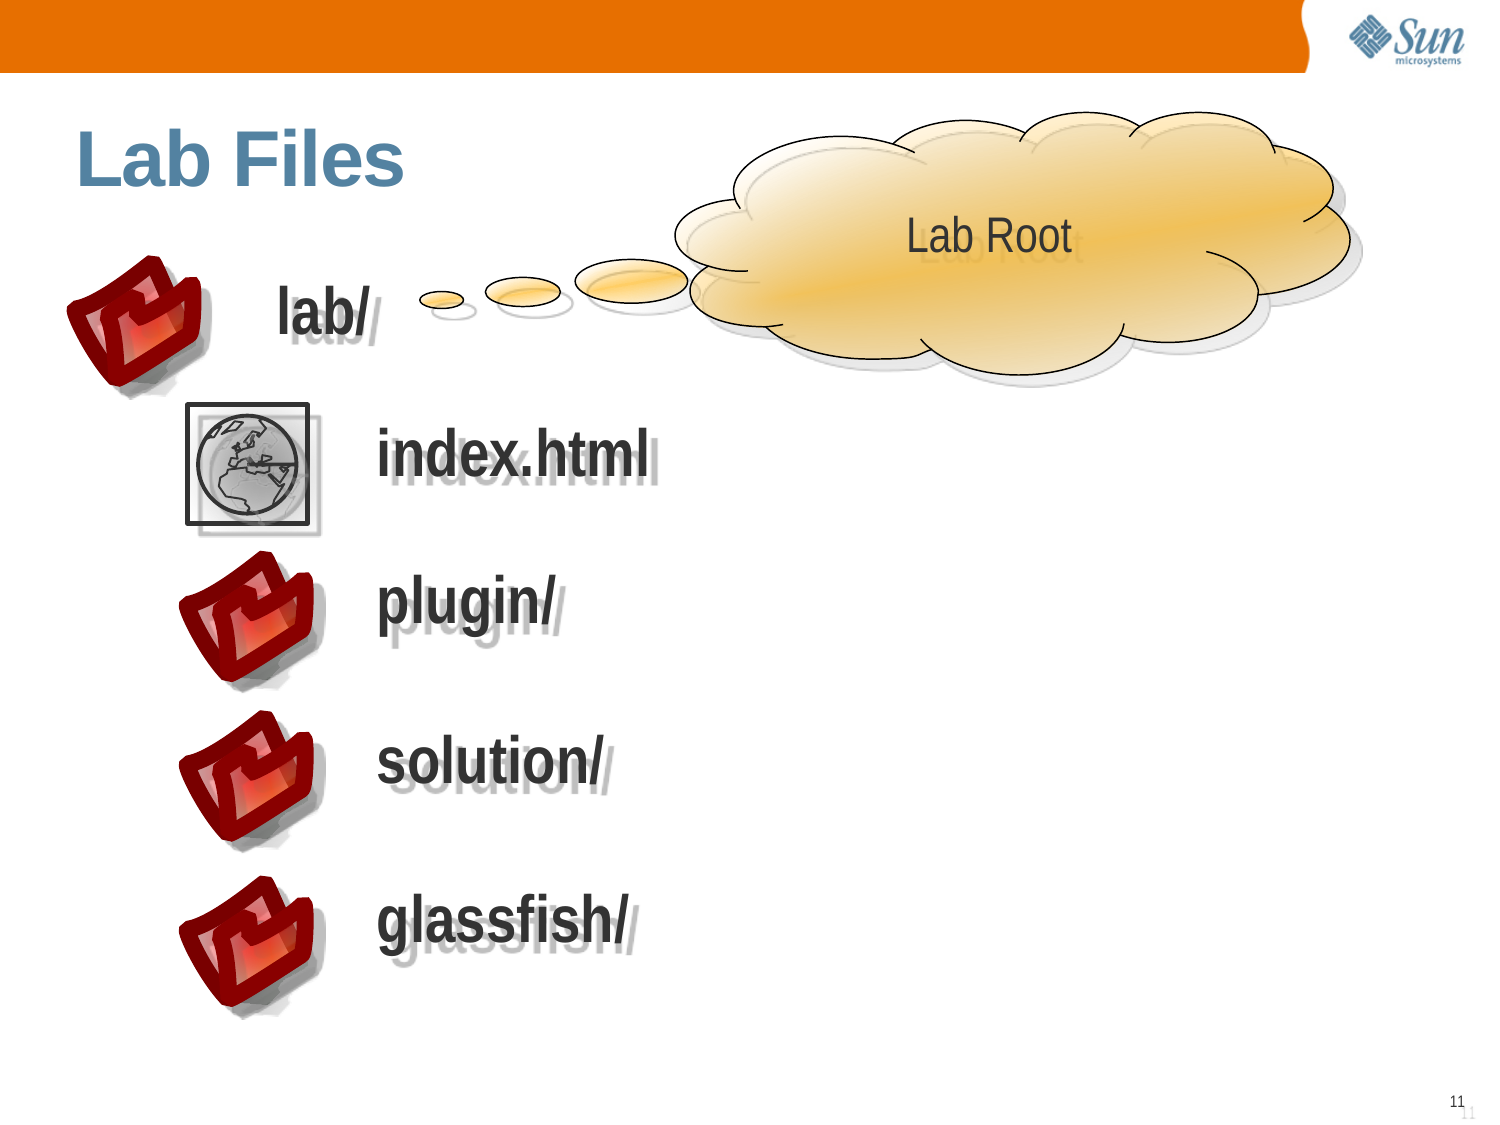

Lab Root
# Lab Files
lab/
index.html
plugin/
solution/
glassfish/